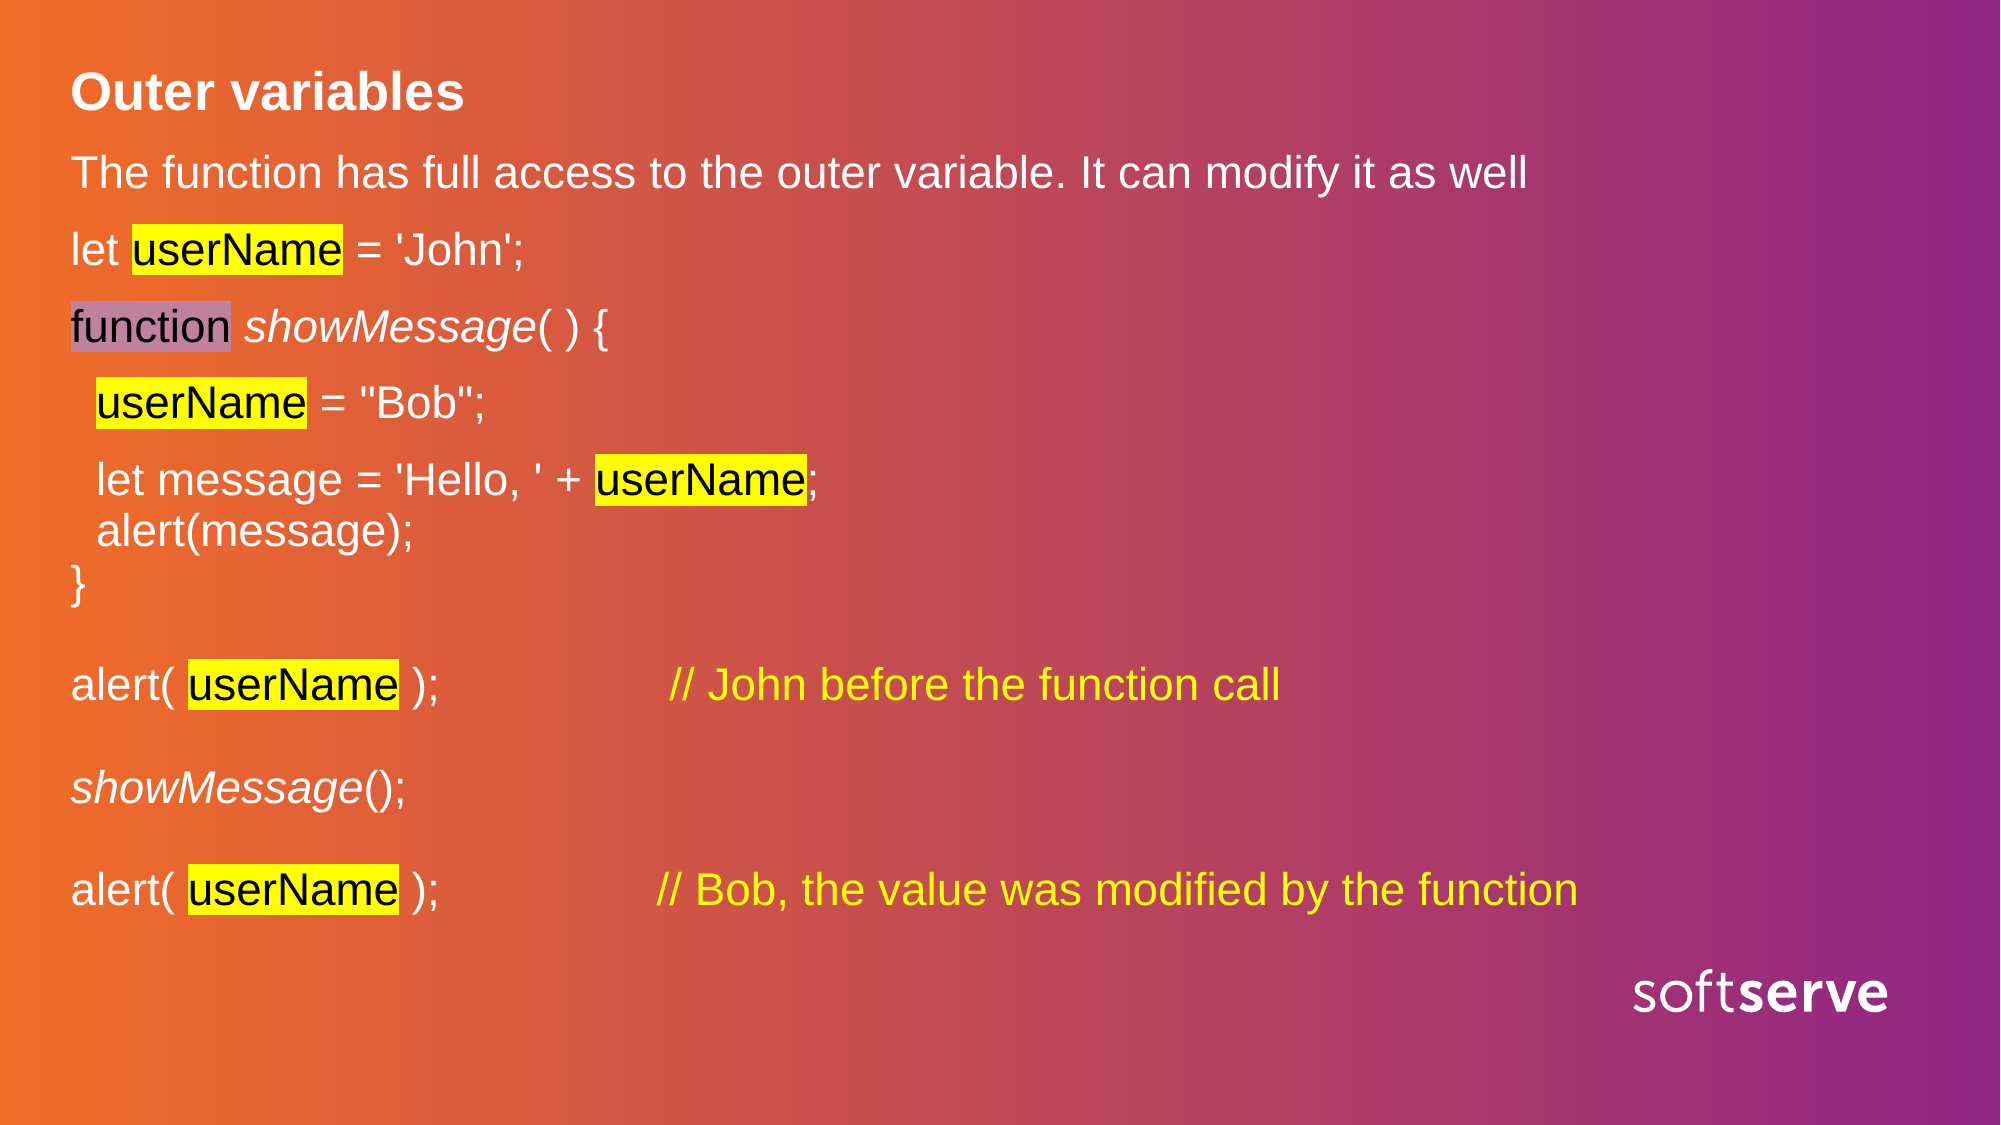

Outer variables
The function has full access to the outer variable. It can modify it as well
let userName = 'John';
function showMessage( ) {
 userName = "Bob";
 let message = 'Hello, ' + userName;
 alert(message);
}
alert( userName ); // John before the function call
showMessage();
alert( userName ); // Bob, the value was modified by the function